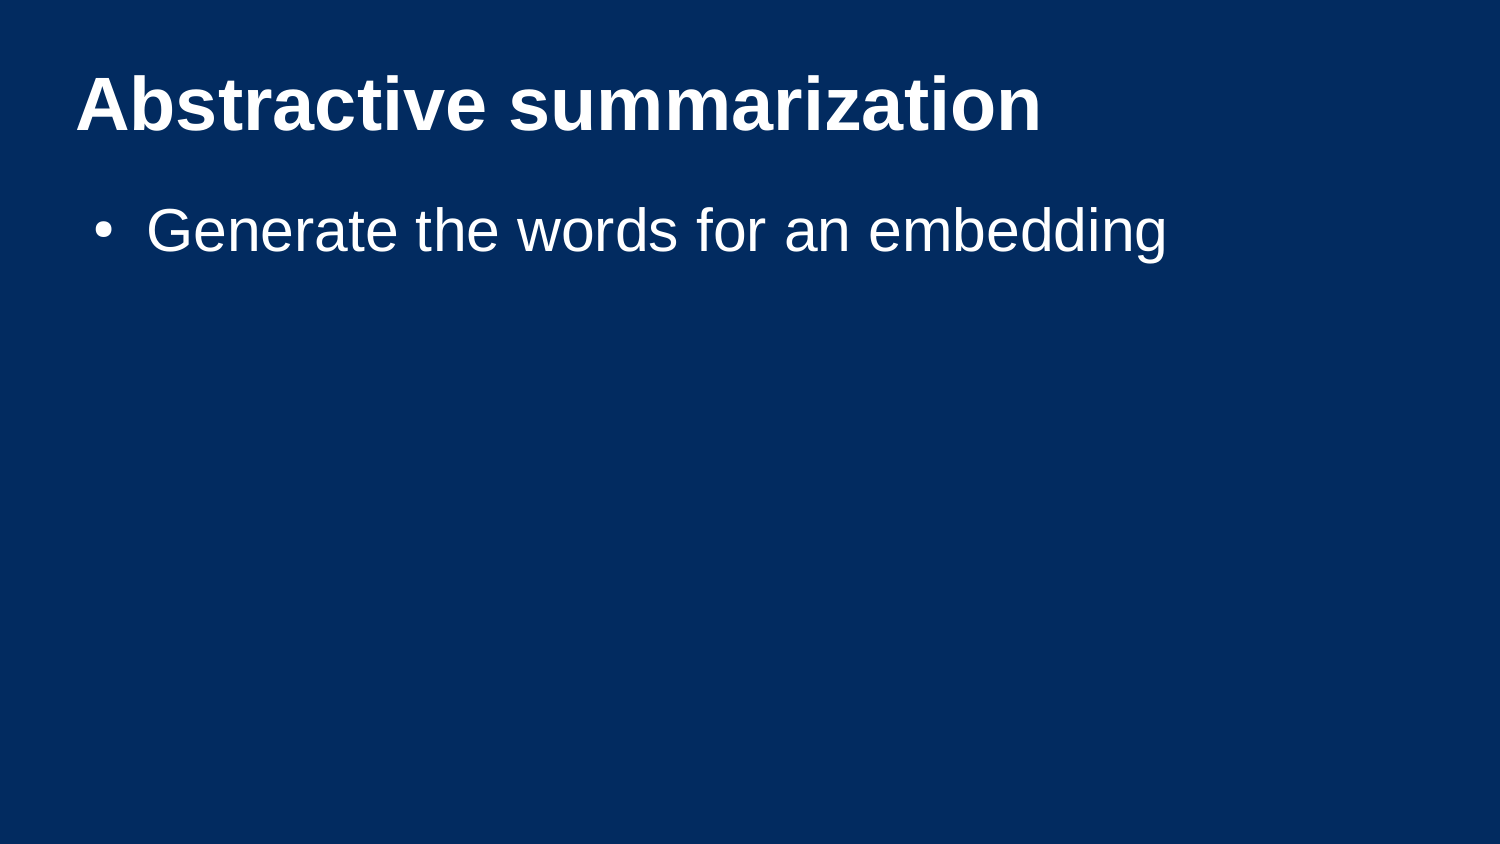

# Abstractive summarization
Generate the words for an embedding